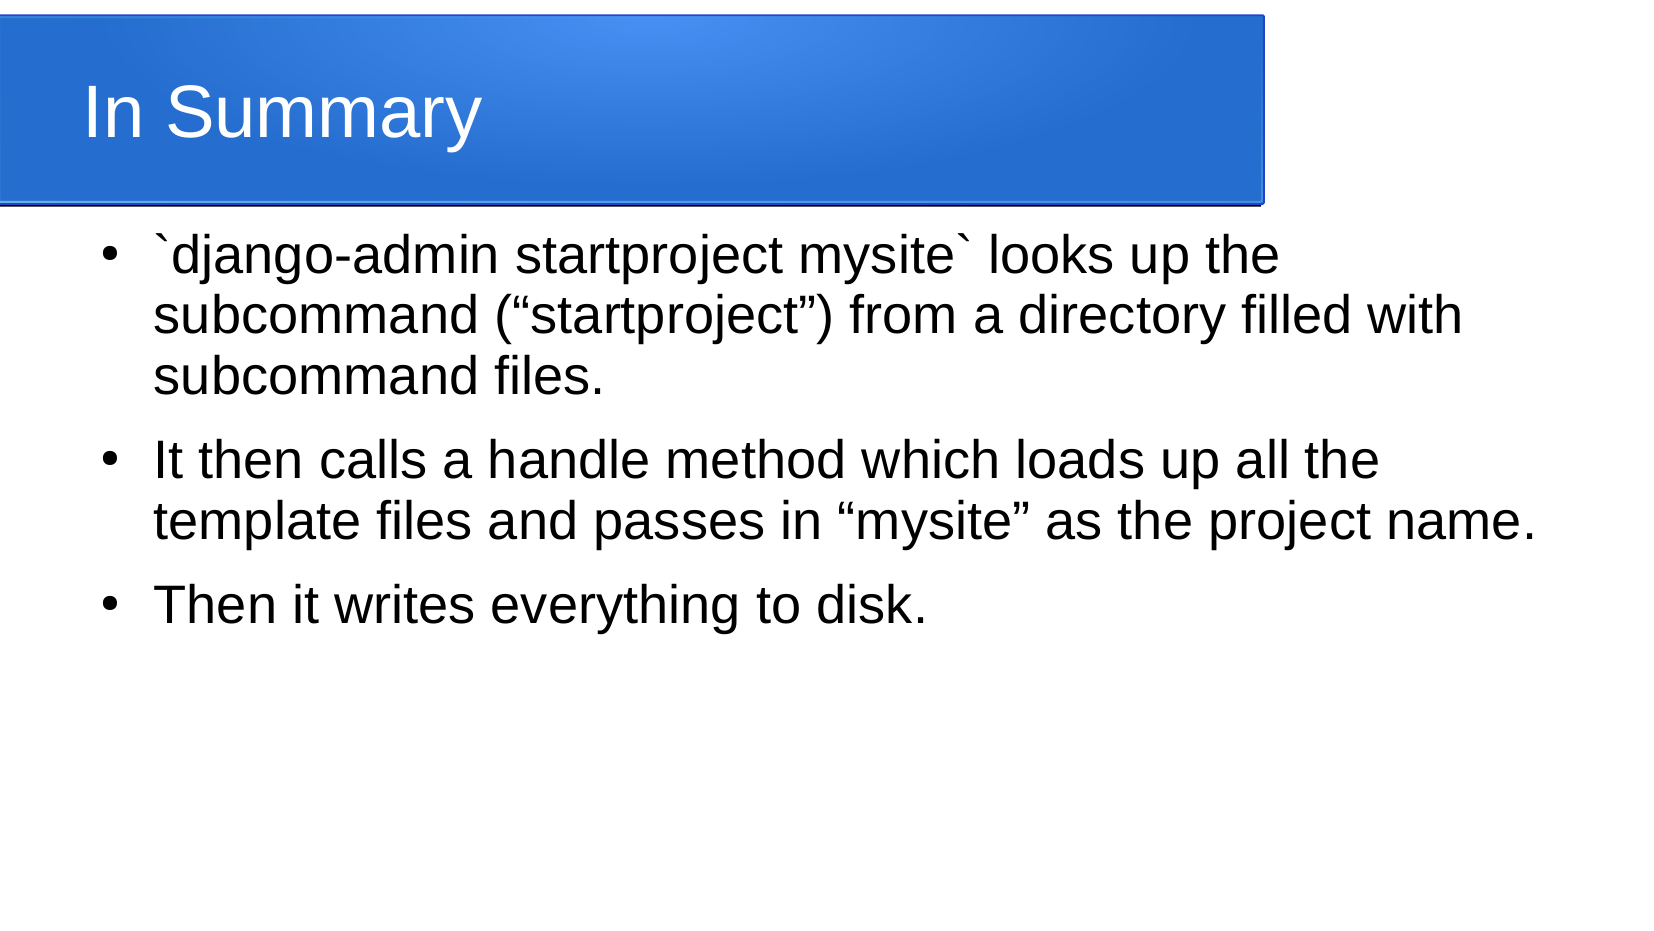

# In Summary
`django-admin startproject mysite` looks up the subcommand (“startproject”) from a directory filled with subcommand files.
It then calls a handle method which loads up all the template files and passes in “mysite” as the project name.
Then it writes everything to disk.